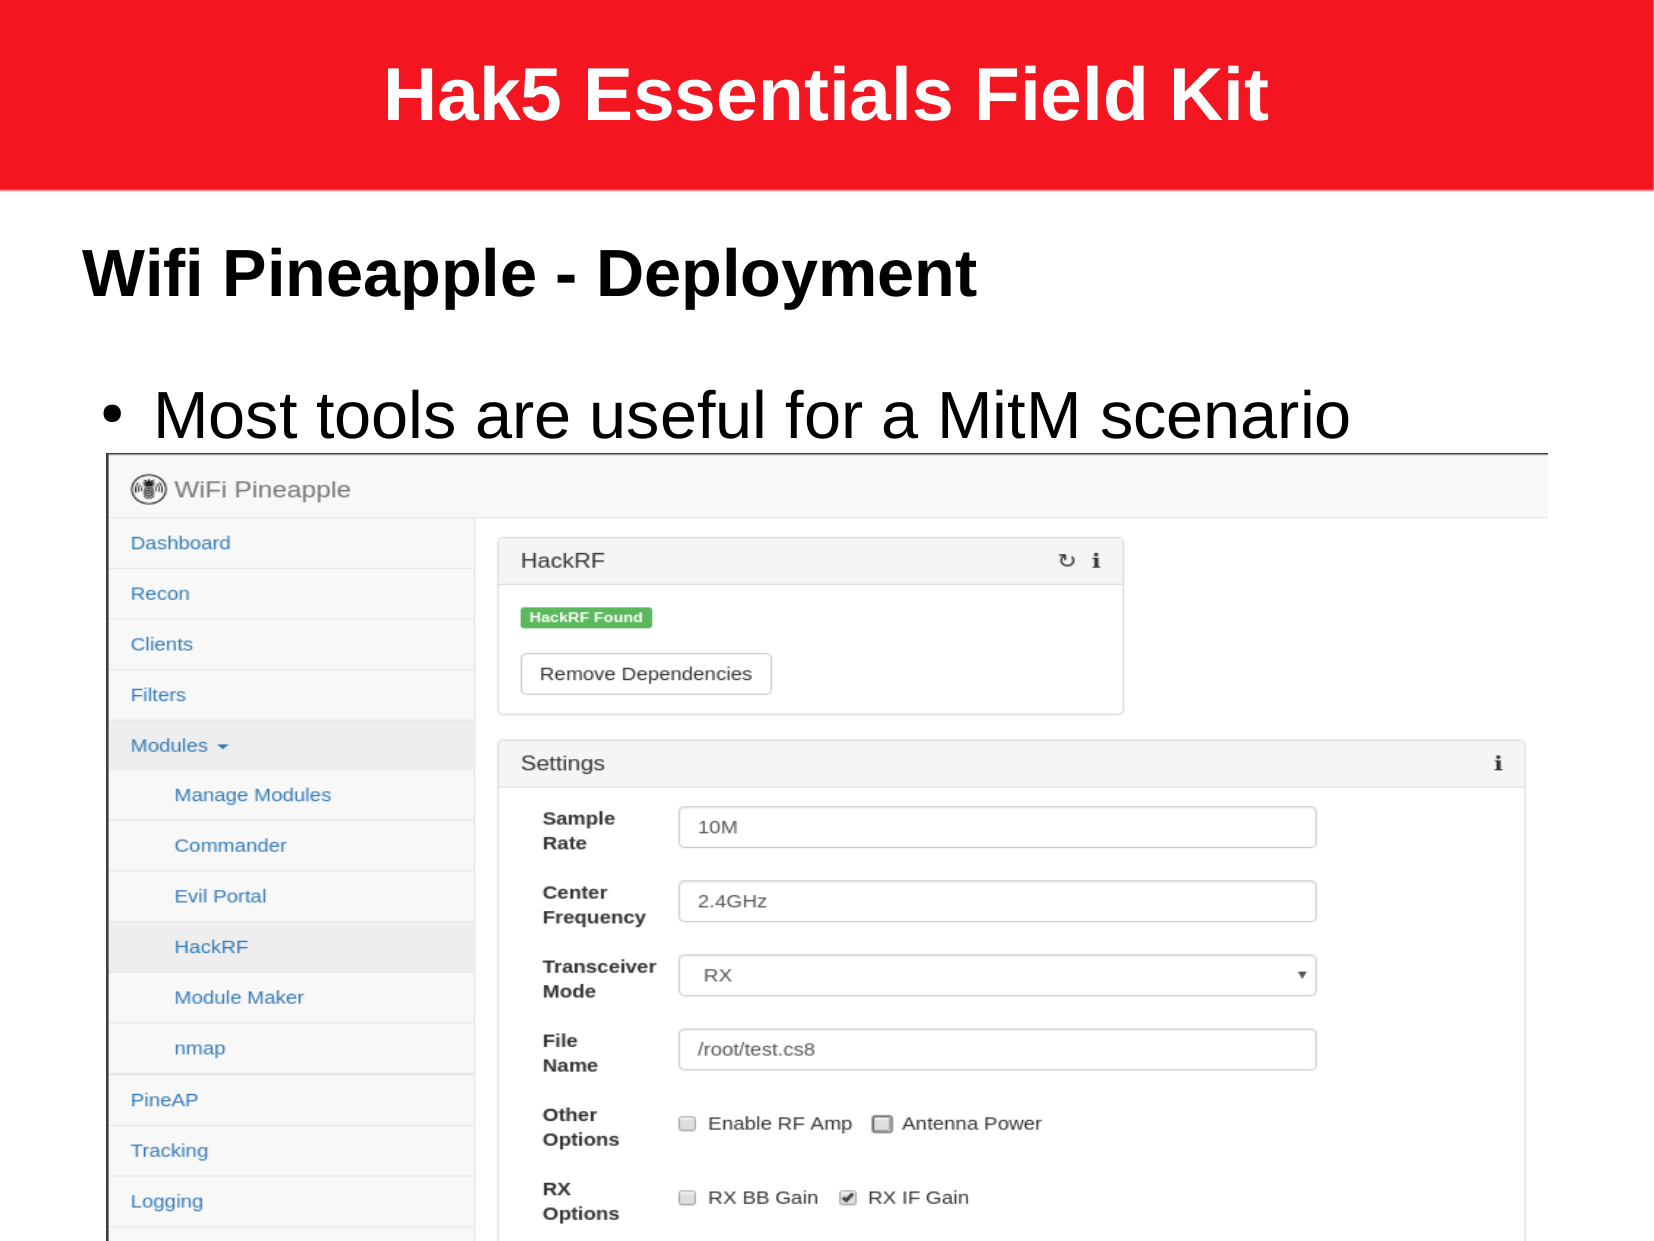

# Hak5 Essentials Field Kit
Wifi Pineapple - Deployment
Most tools are useful for a MitM scenario